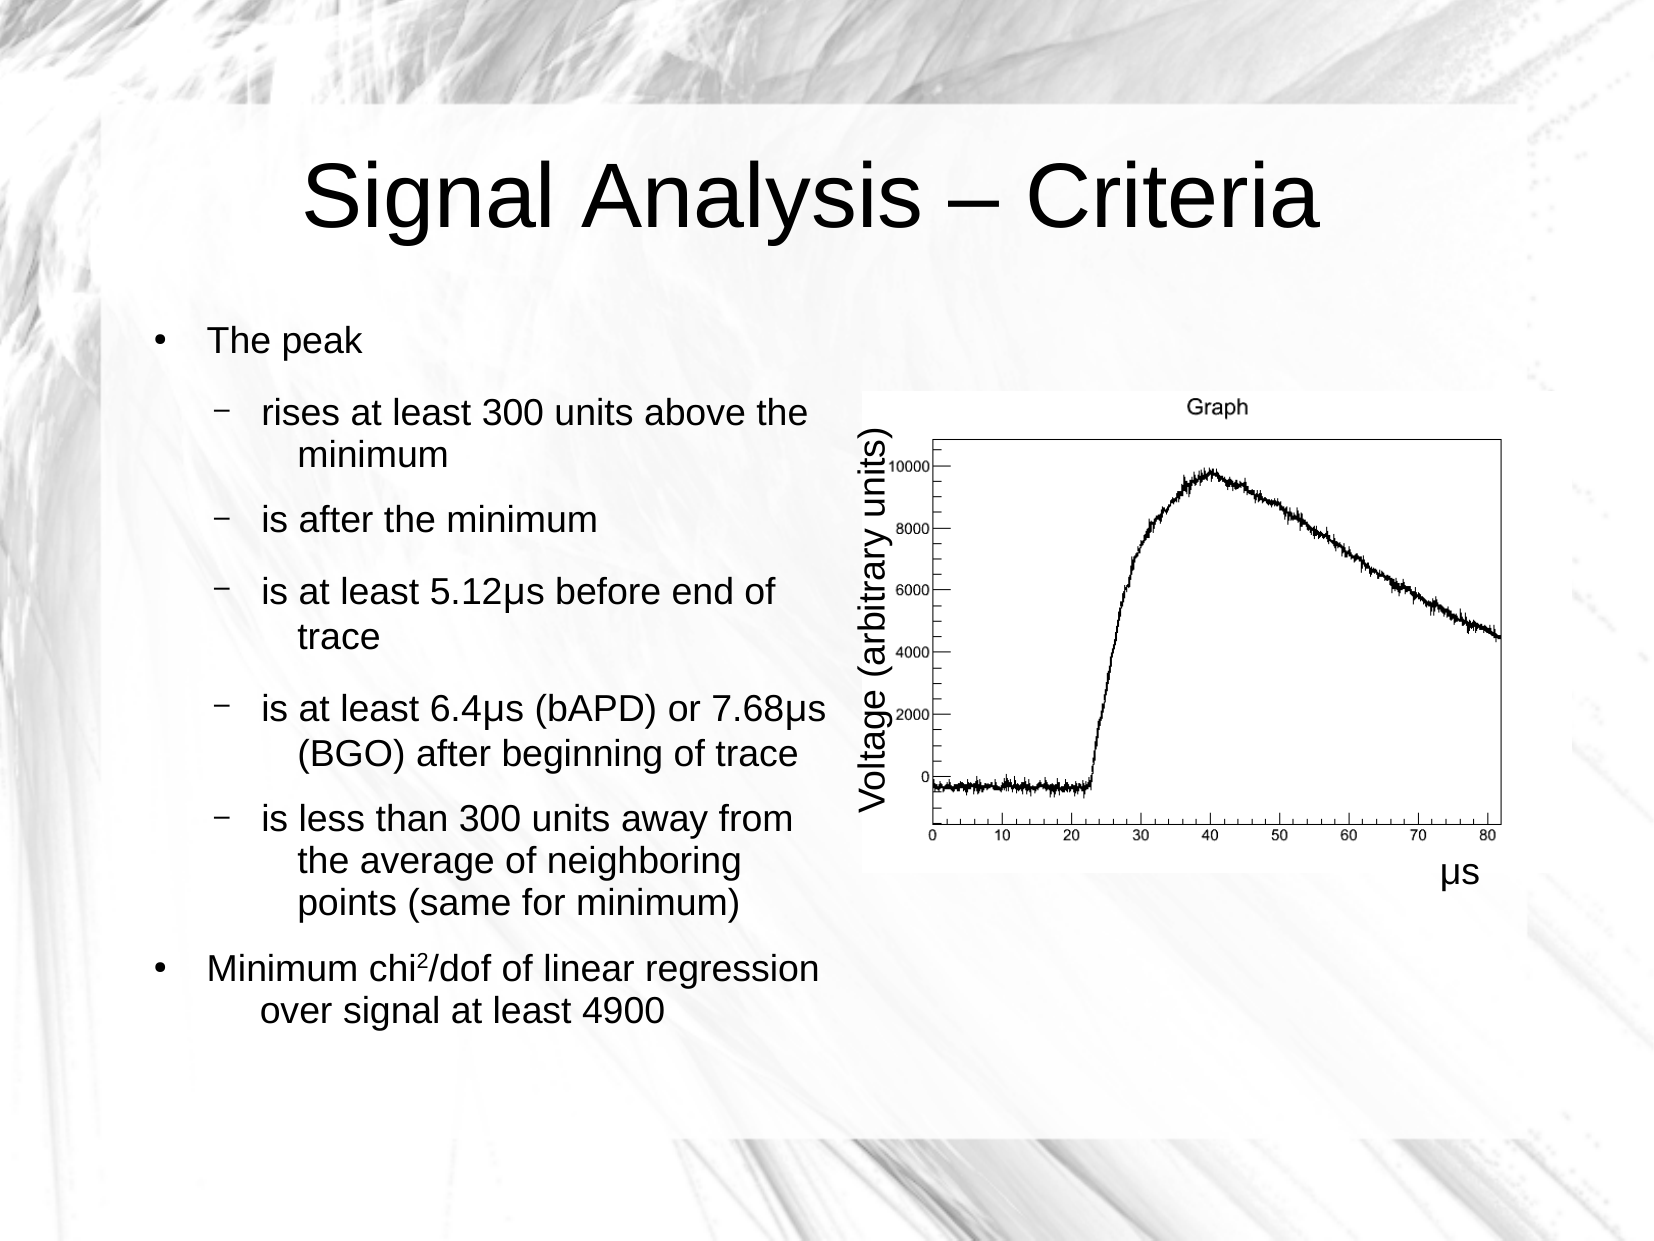

# Signal Analysis – Criteria
The peak
rises at least 300 units above the minimum
is after the minimum
is at least 5.12μs before end of trace
is at least 6.4μs (bAPD) or 7.68μs (BGO) after beginning of trace
is less than 300 units away from the average of neighboring points (same for minimum)
Minimum chi2/dof of linear regression over signal at least 4900
Voltage (arbitrary units)
μs